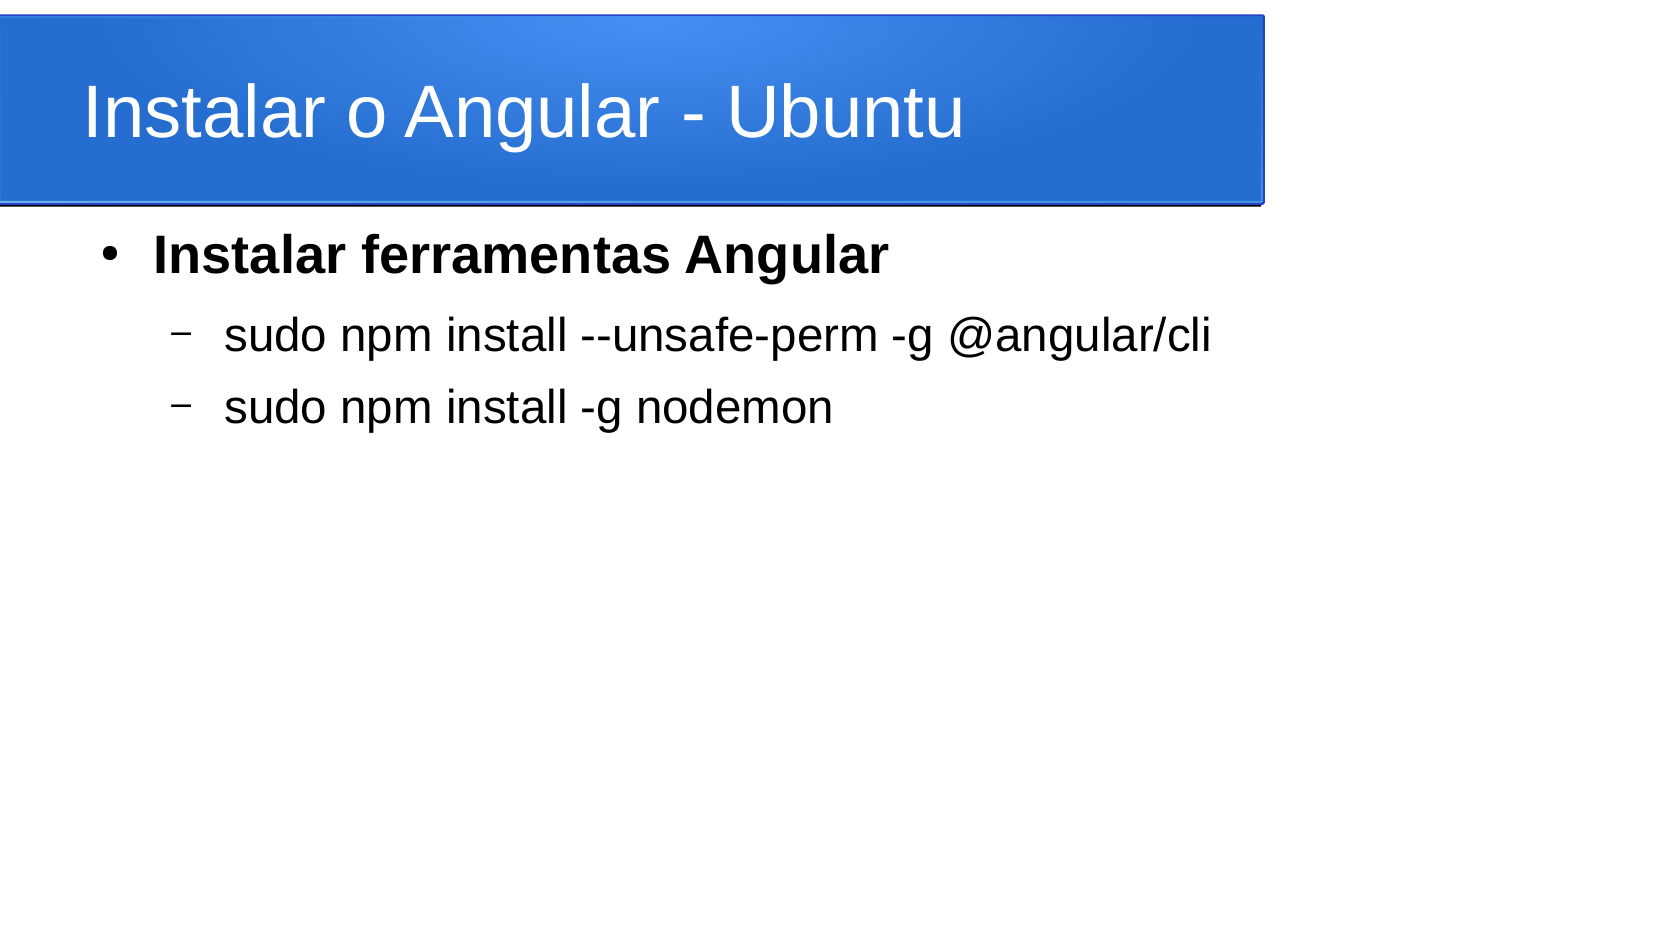

# Instalar o Angular - Ubuntu
Instalar ferramentas Angular
sudo npm install --unsafe-perm -g @angular/cli
sudo npm install -g nodemon